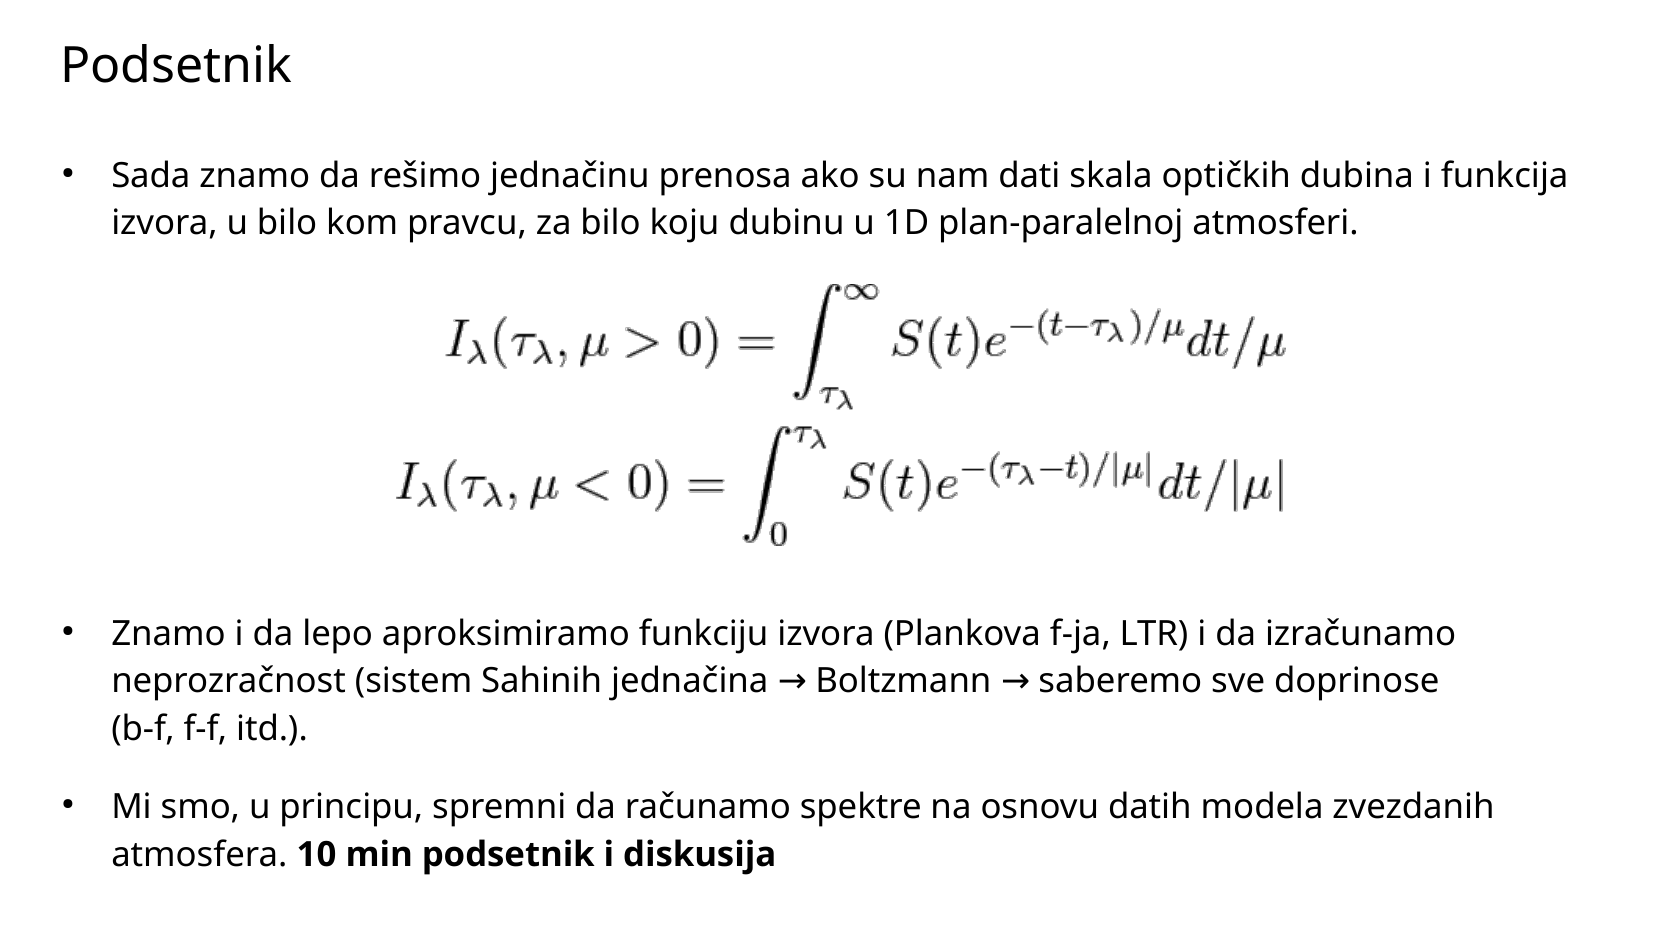

# Podsetnik
Sada znamo da rešimo jednačinu prenosa ako su nam dati skala optičkih dubina i funkcija izvora, u bilo kom pravcu, za bilo koju dubinu u 1D plan-paralelnoj atmosferi.
Znamo i da lepo aproksimiramo funkciju izvora (Plankova f-ja, LTR) i da izračunamo neprozračnost (sistem Sahinih jednačina → Boltzmann → saberemo sve doprinose
(b-f, f-f, itd.).
Mi smo, u principu, spremni da računamo spektre na osnovu datih modela zvezdanih atmosfera. 10 min podsetnik i diskusija